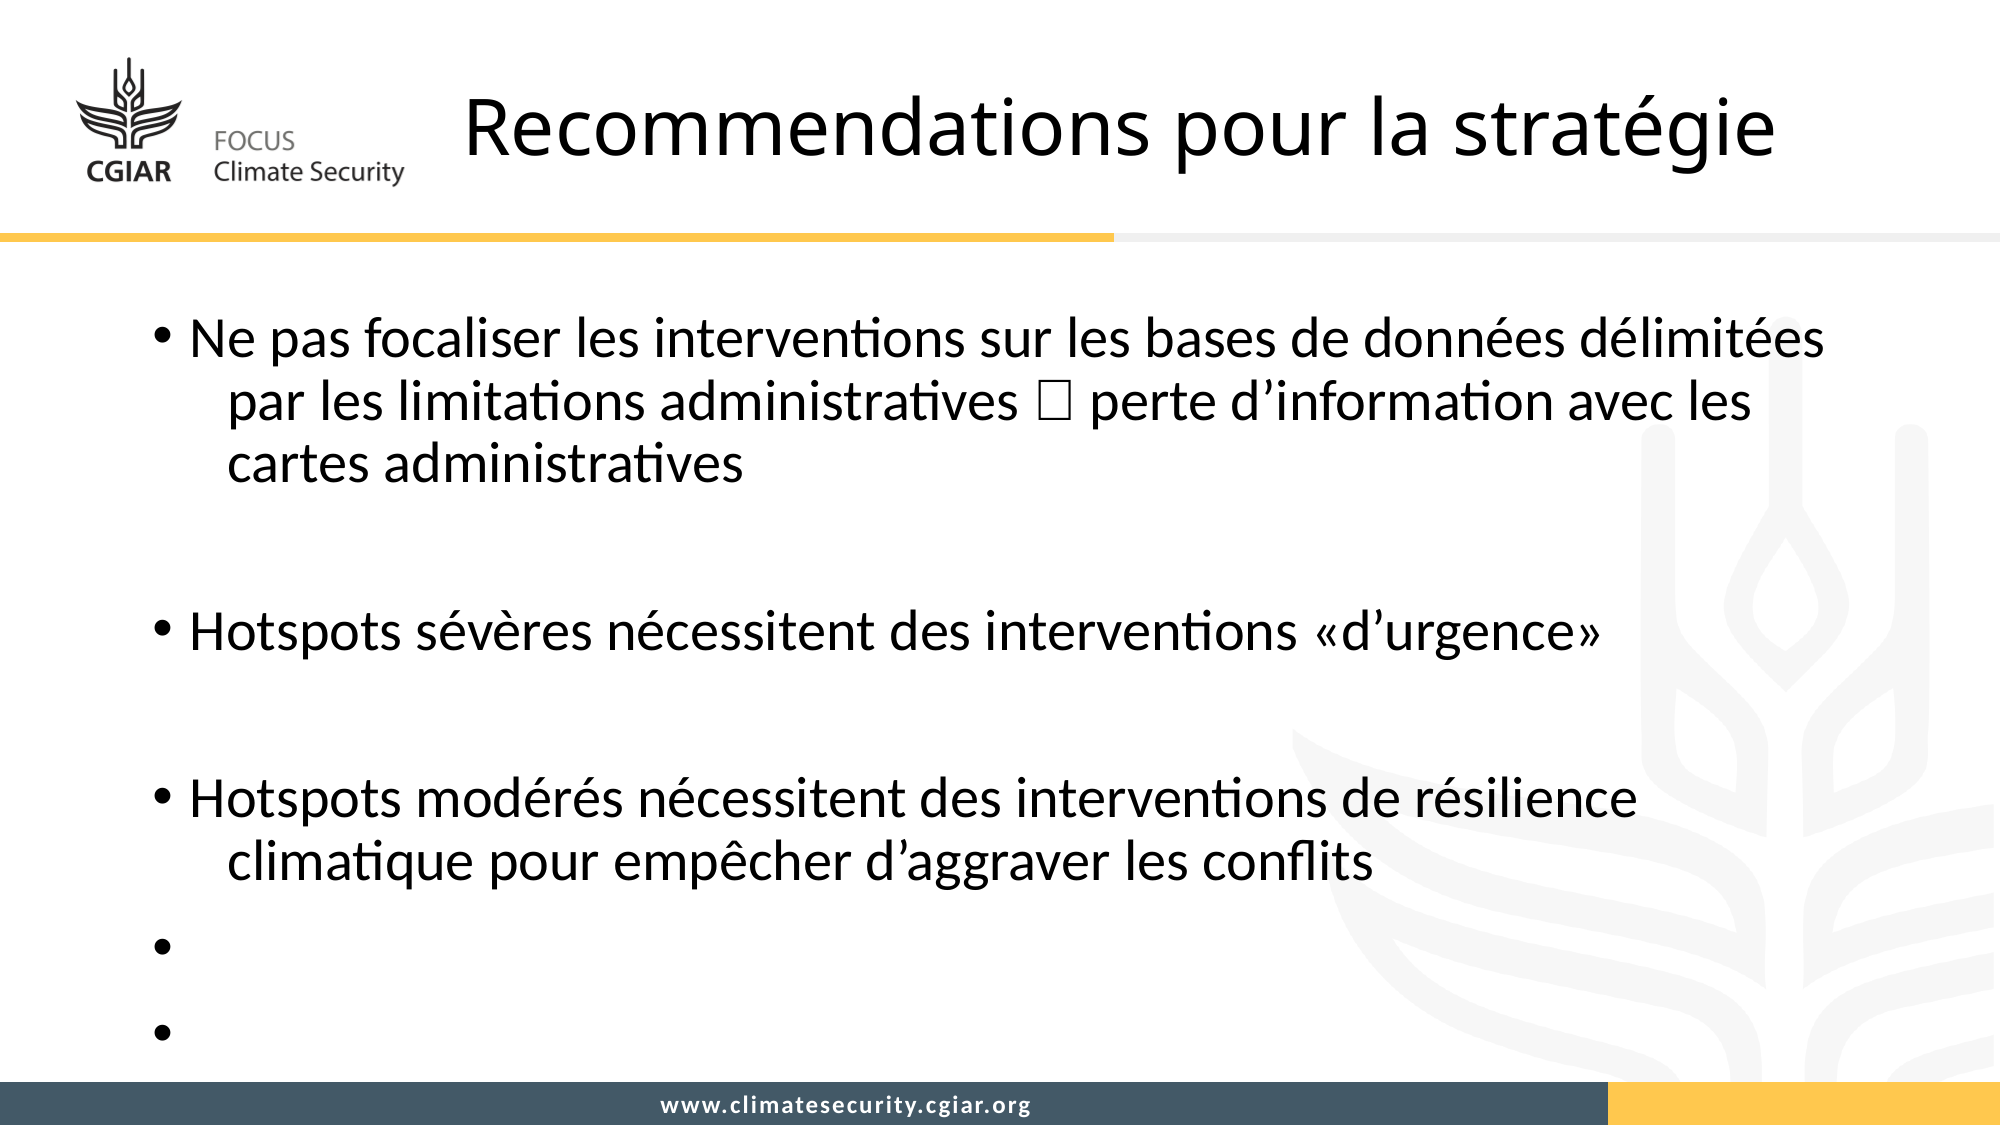

# Recommendations pour la stratégie
Ne pas focaliser les interventions sur les bases de données délimitées par les limitations administratives  perte d’information avec les cartes administratives
Hotspots sévères nécessitent des interventions «d’urgence»
Hotspots modérés nécessitent des interventions de résilience climatique pour empêcher d’aggraver les conflits